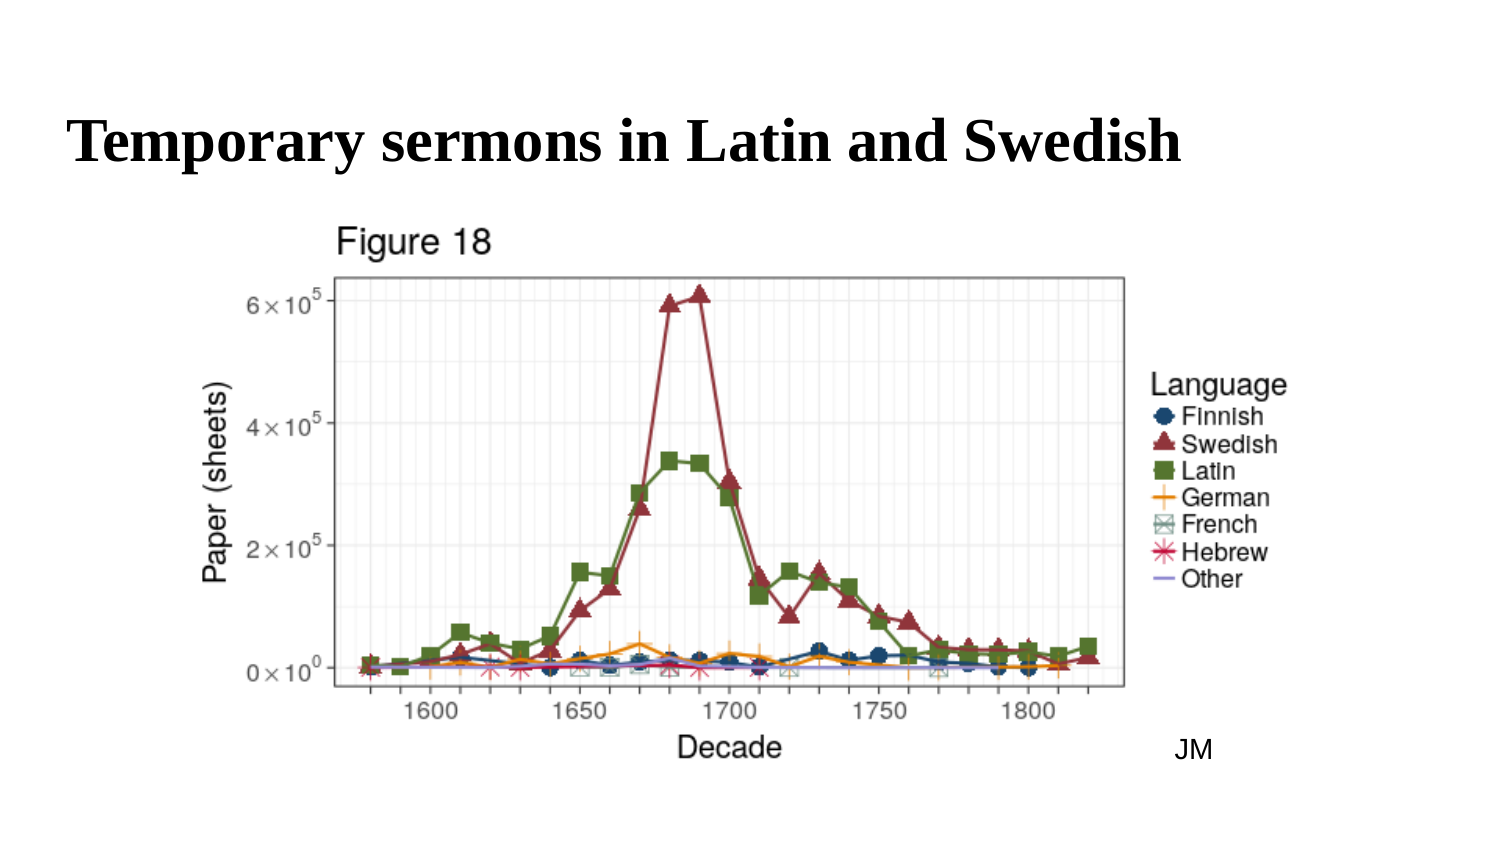

# Temporary sermons in Latin and Swedish
JM